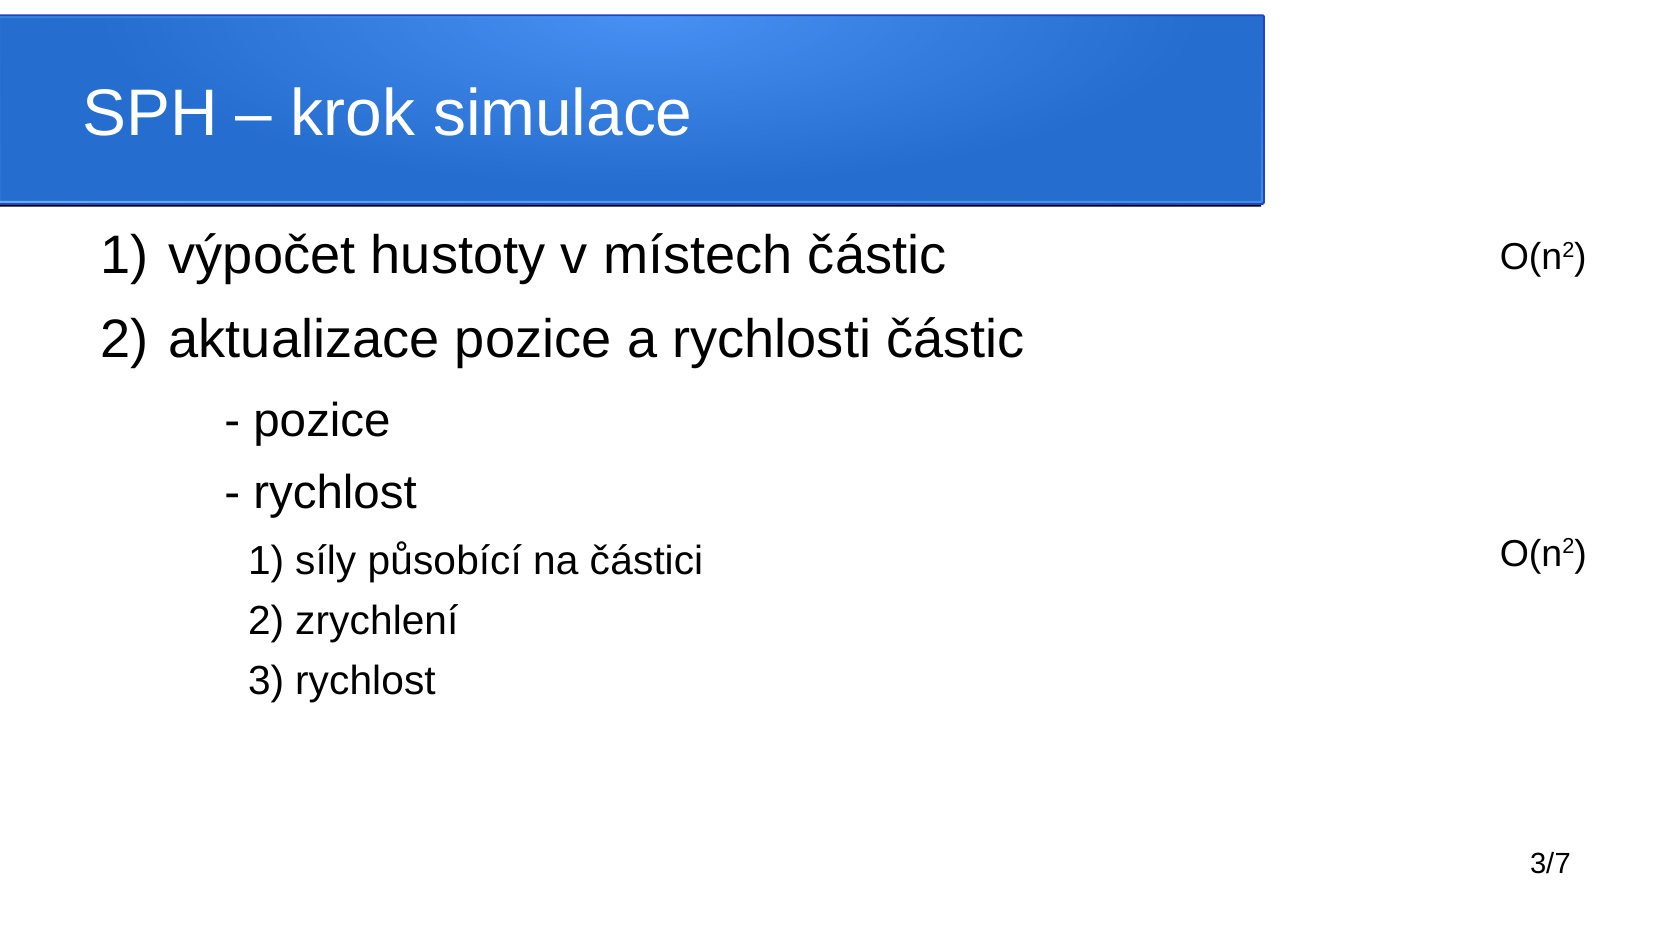

# SPH – krok simulace
 výpočet hustoty v místech částic
 aktualizace pozice a rychlosti částic
- pozice
- rychlost
síly působící na částici
zrychlení
rychlost
O(n2)
O(n2)
3